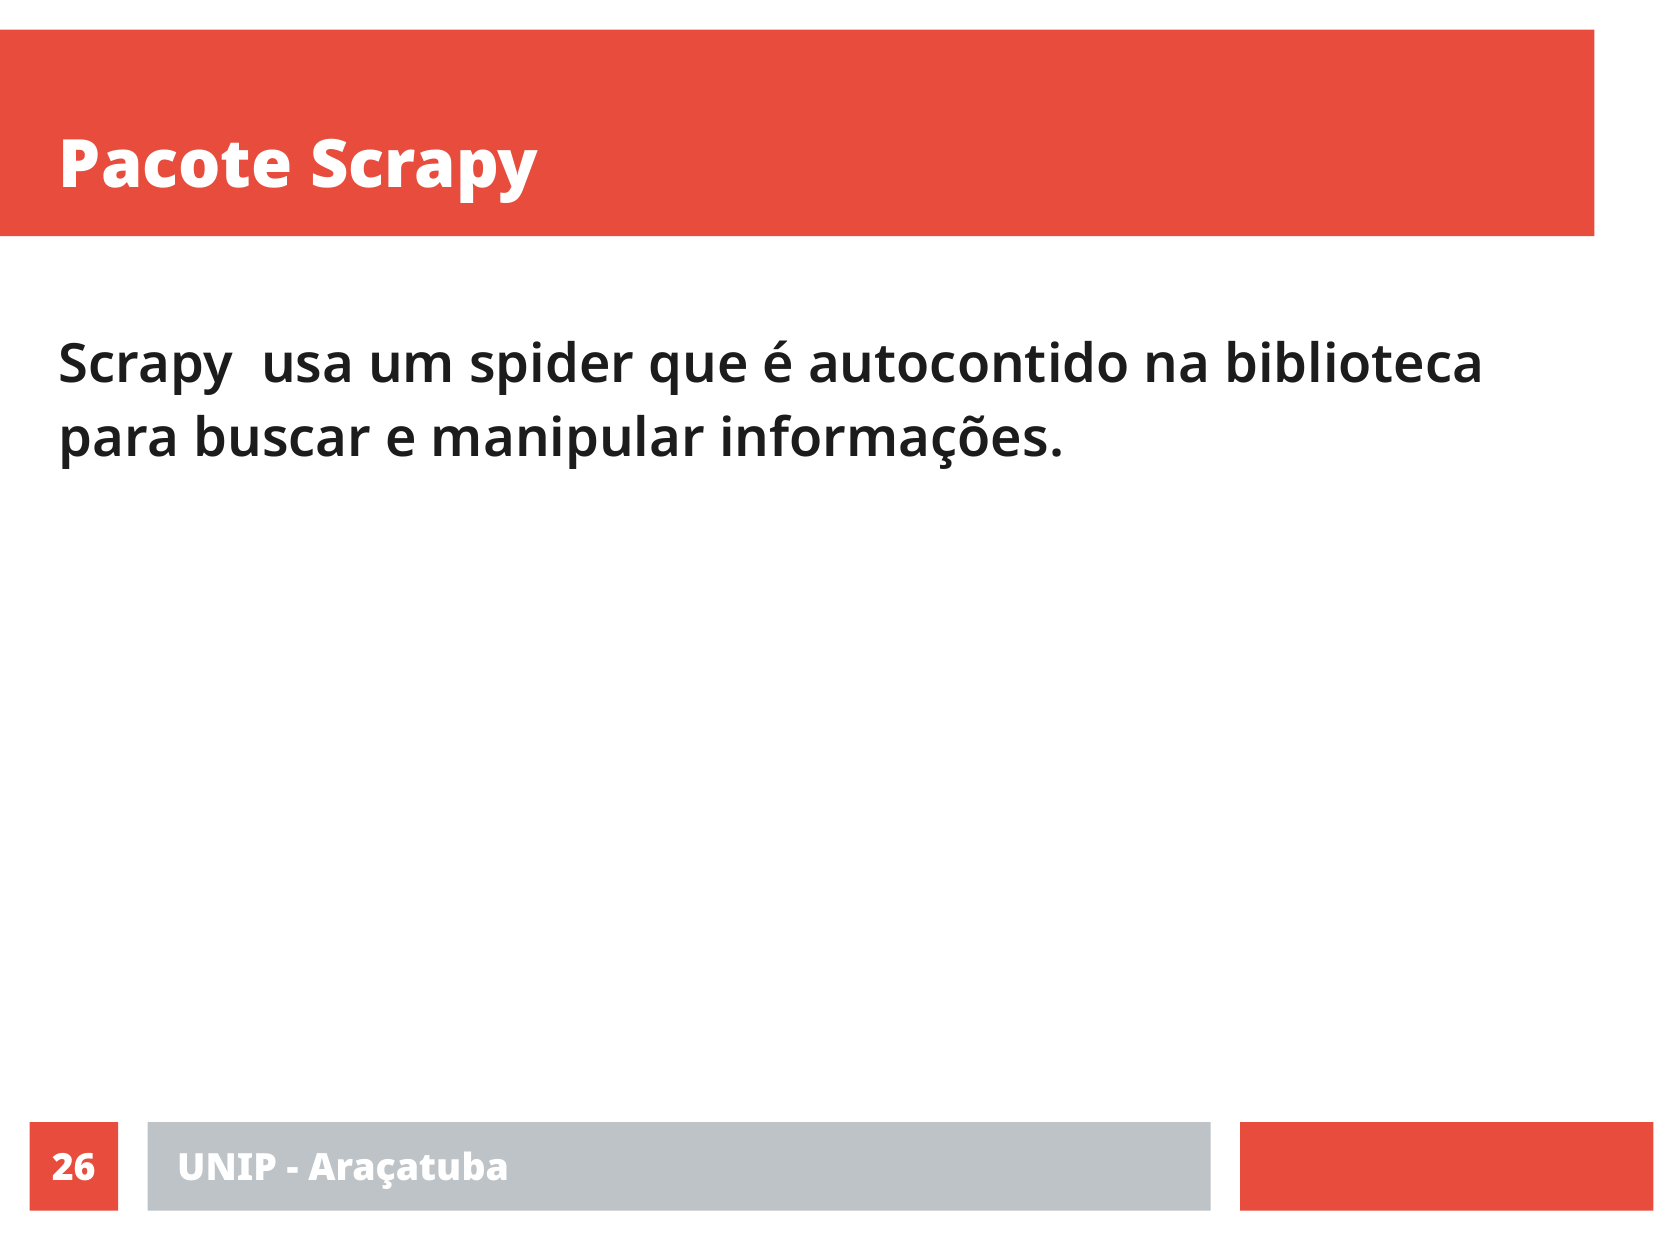

# Pacote Scrapy
Scrapy usa um spider que é autocontido na biblioteca para buscar e manipular informações.
26
UNIP - Araçatuba